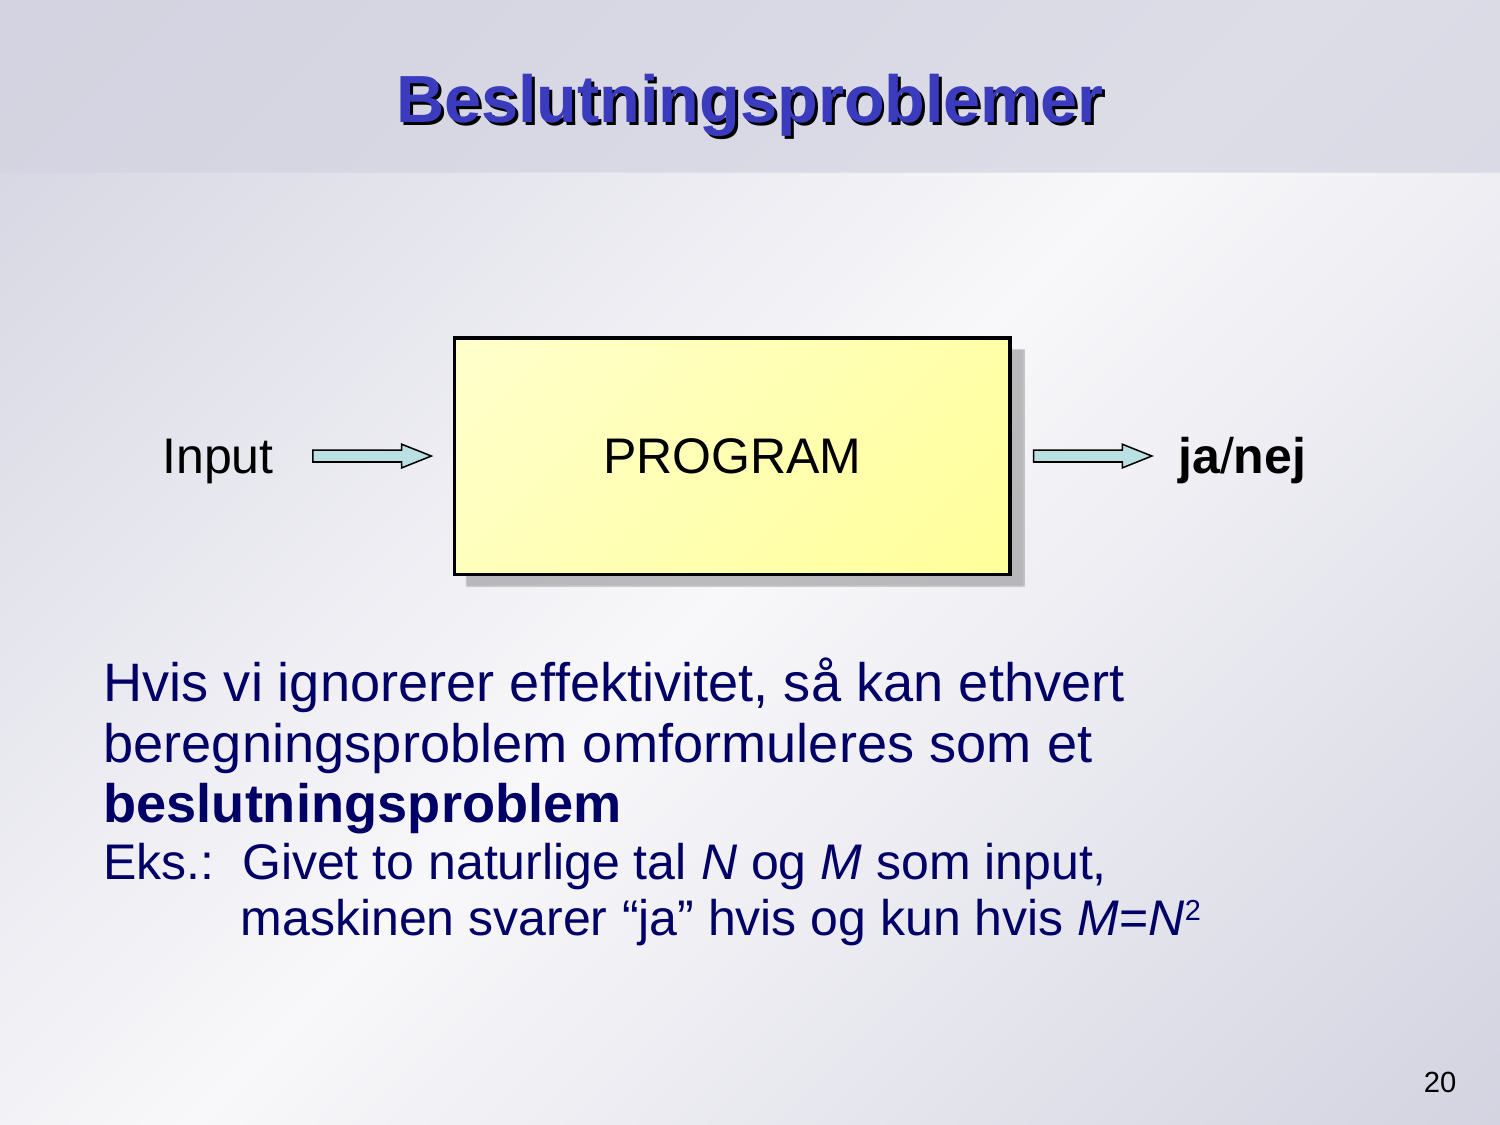

Beslutningsproblemer
PROGRAM
Input
ja/nej
# Hvis vi ignorerer effektivitet, så kan ethvert beregningsproblem omformuleres som et beslutningsproblem
Eks.: Givet to naturlige tal N og M som input,
	 maskinen svarer “ja” hvis og kun hvis M=N2
20